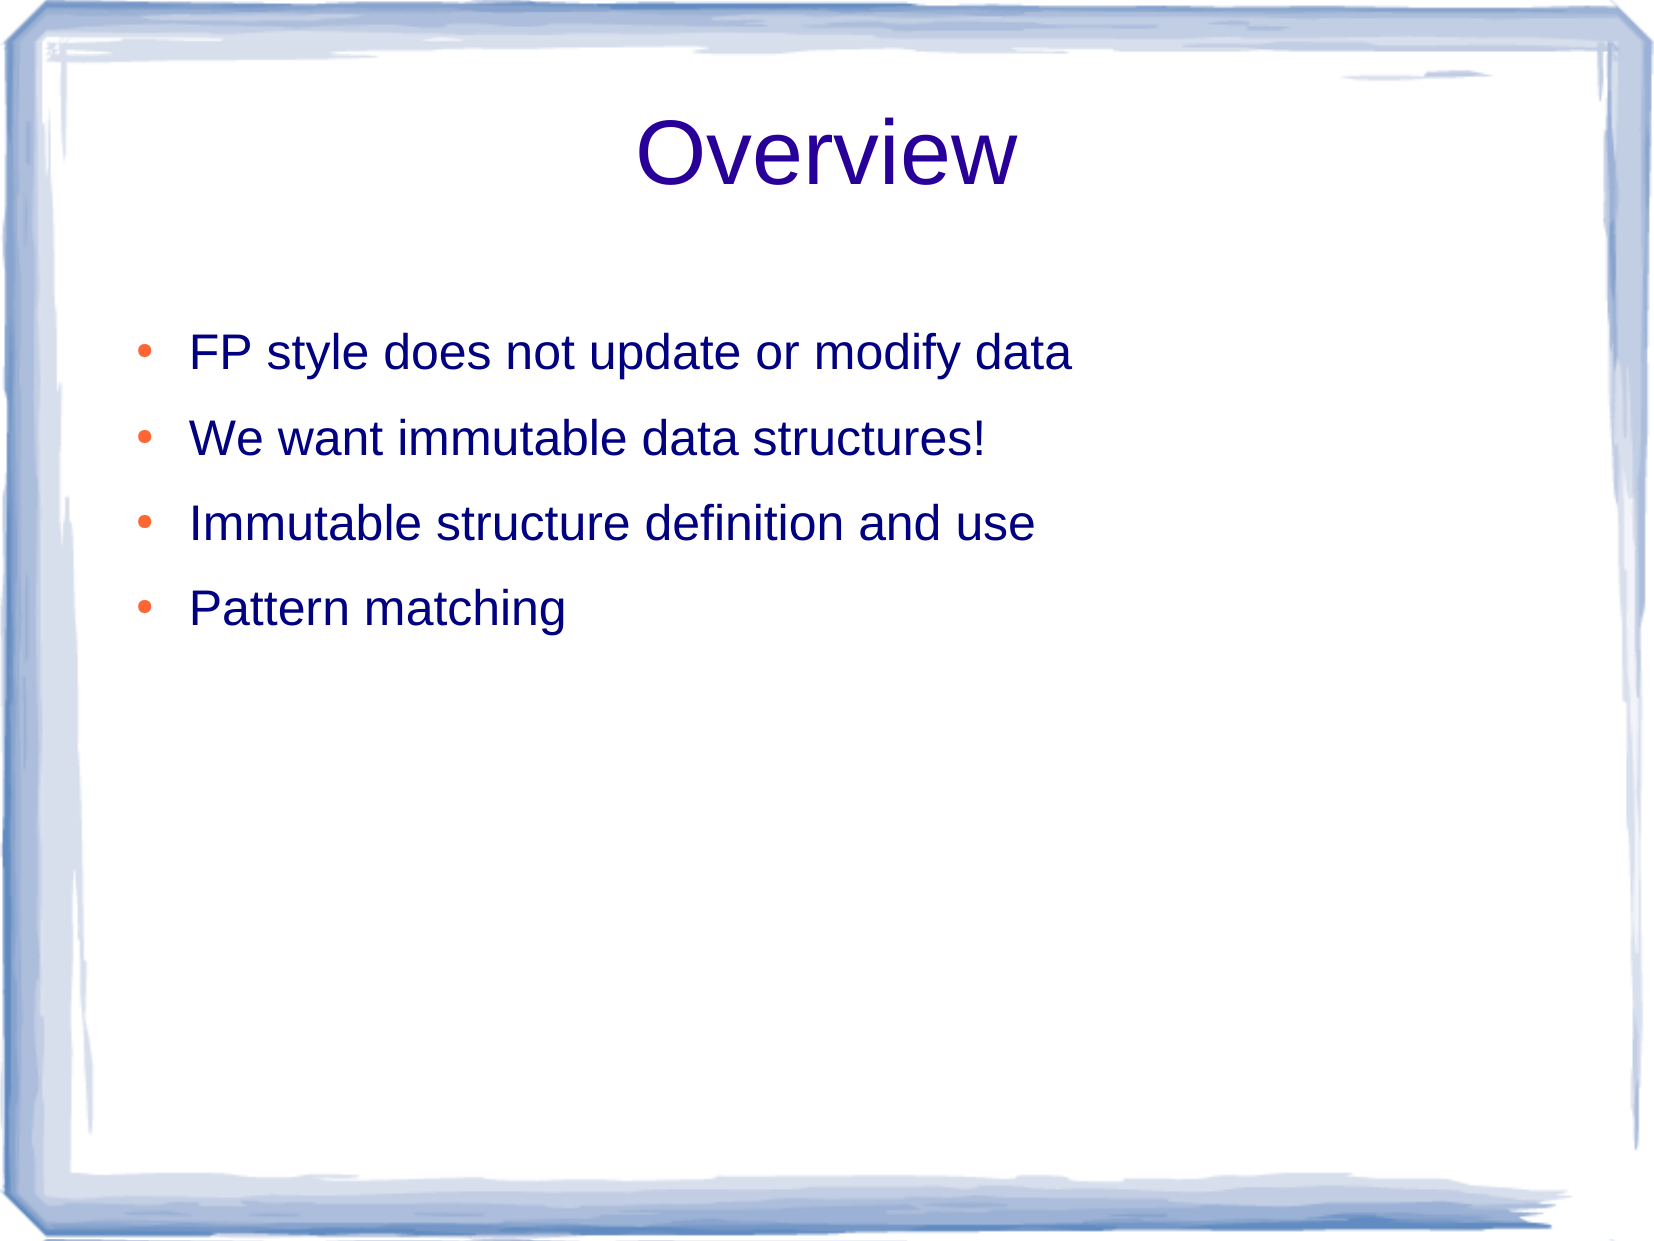

# Overview
FP style does not update or modify data
We want immutable data structures!
Immutable structure definition and use
Pattern matching